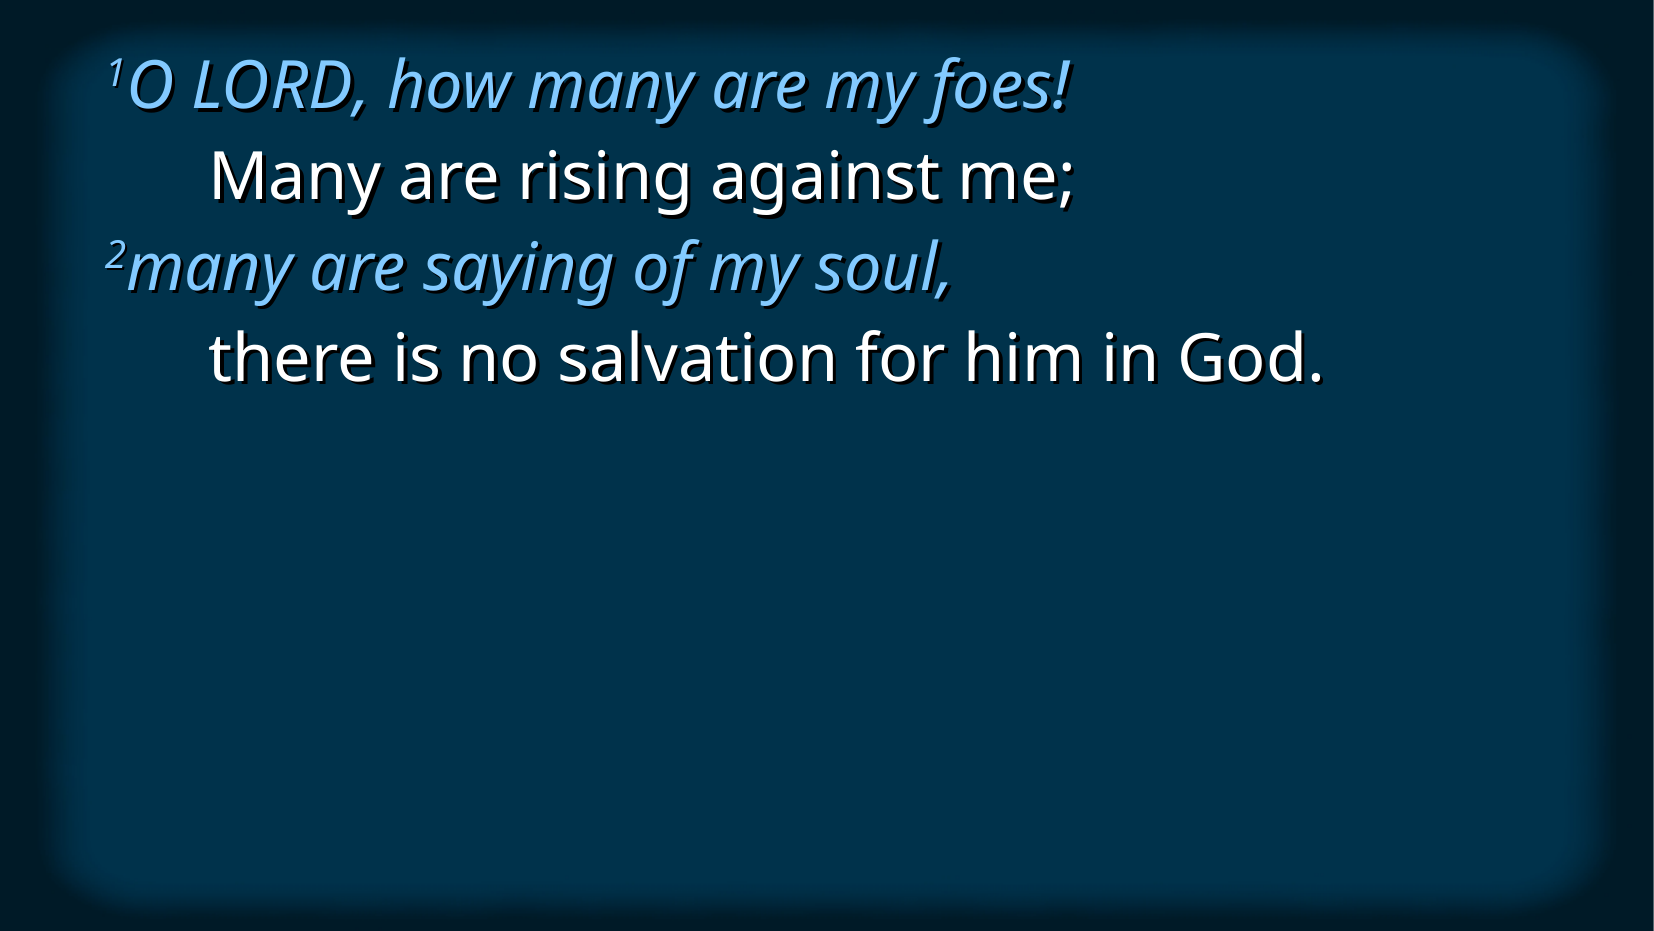

1O Lord, how many are my foes!
 Many are rising against me;
2many are saying of my soul,
 there is no salvation for him in God.